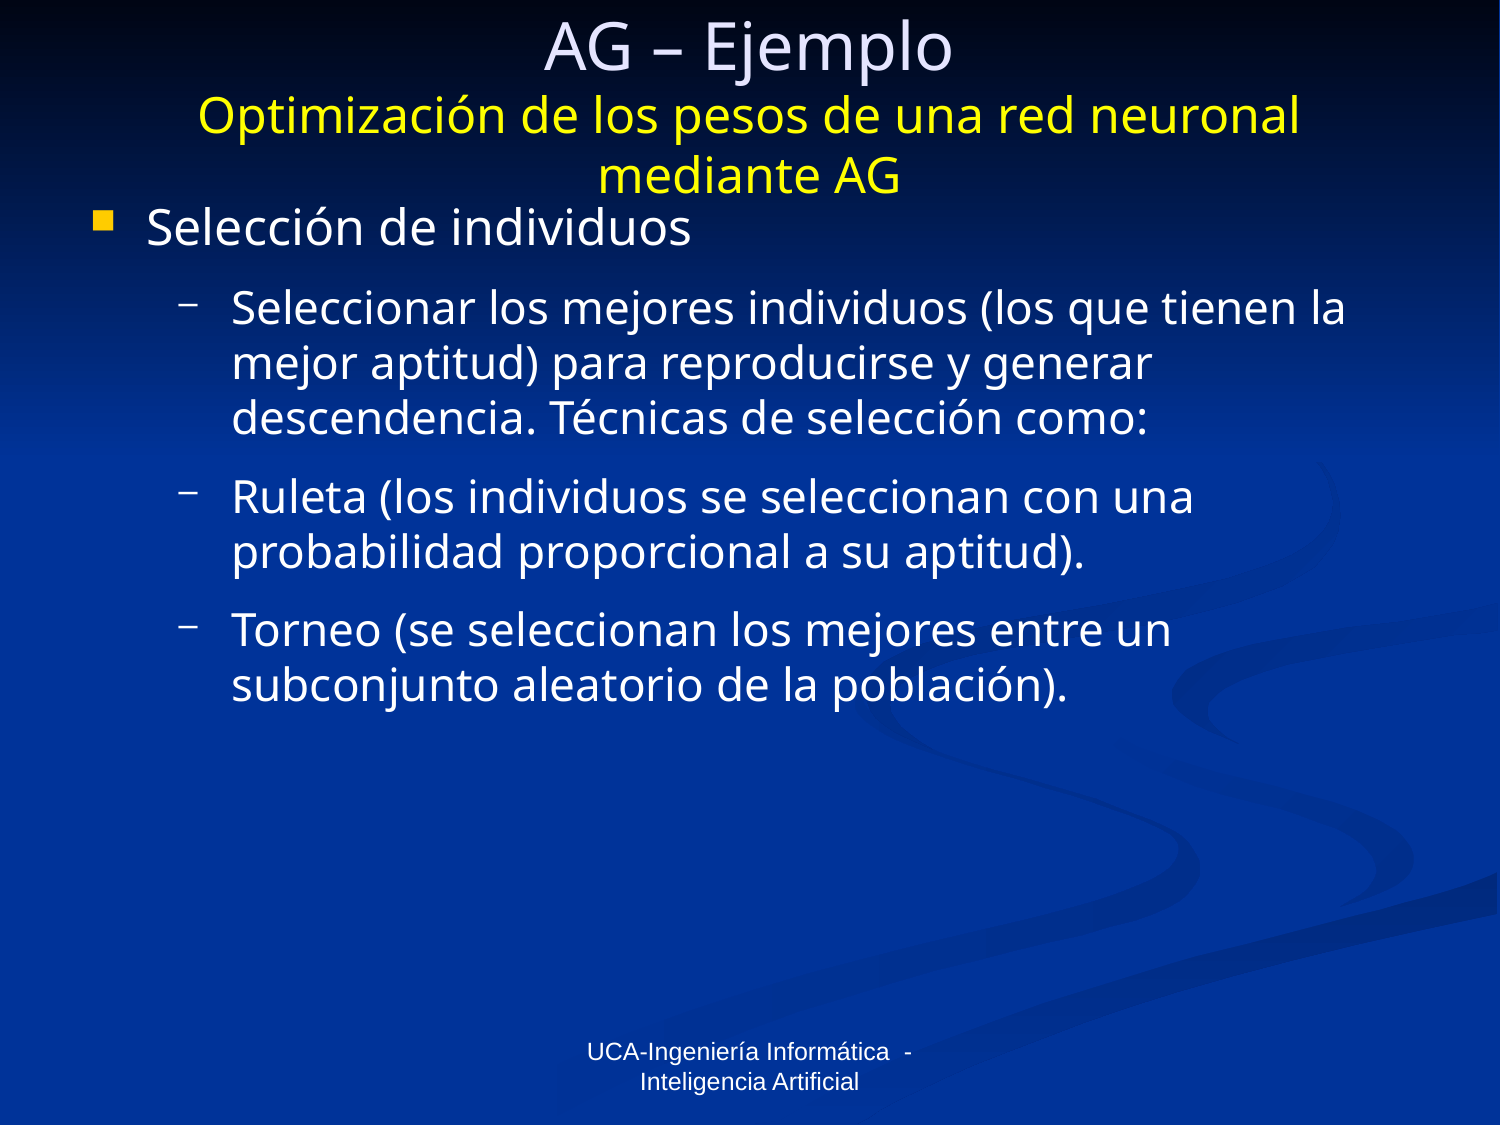

# AG – Ejemplo Optimización de los pesos de una red neuronal mediante AG
Selección de individuos
Seleccionar los mejores individuos (los que tienen la mejor aptitud) para reproducirse y generar descendencia. Técnicas de selección como:
Ruleta (los individuos se seleccionan con una probabilidad proporcional a su aptitud).
Torneo (se seleccionan los mejores entre un subconjunto aleatorio de la población).
UCA-Ingeniería Informática - Inteligencia Artificial